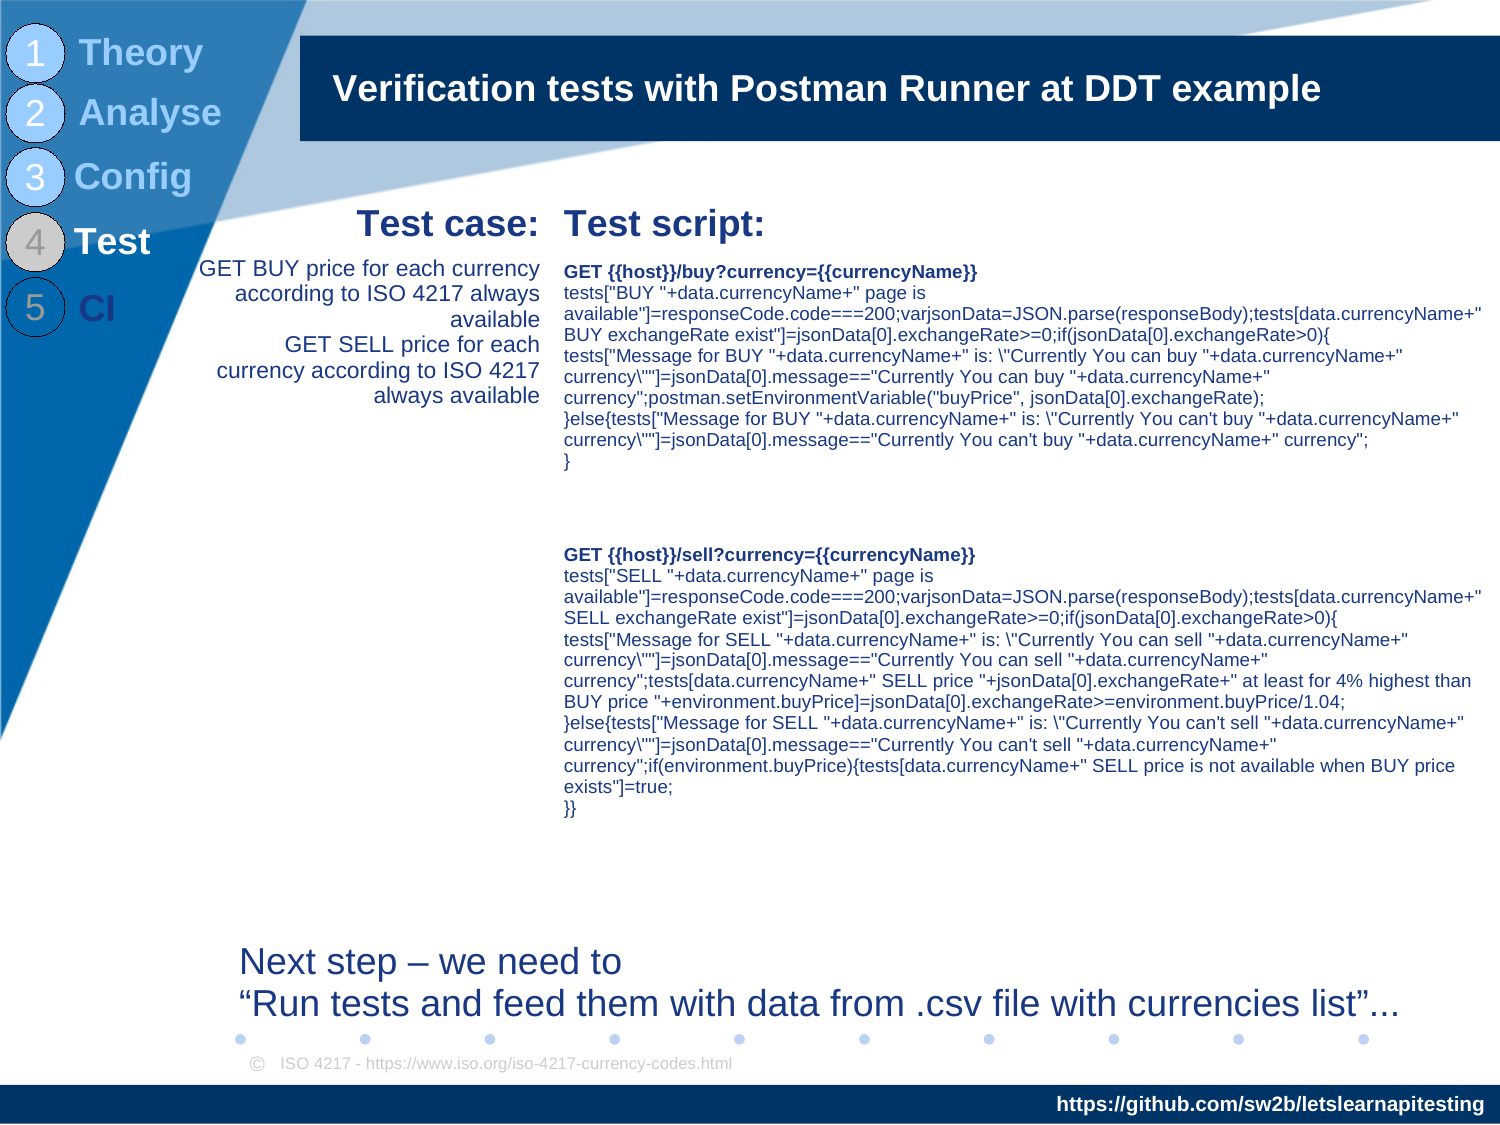

1
Theory
# Verification tests with Postman Runner at DDT example
2
Analyse
3
Config
Test case:
Test script:
4
Test
GET BUY price for each currency according to ISO 4217 always available
GET SELL price for each currency according to ISO 4217 always available
GET {{host}}/buy?currency={{currencyName}}
tests["BUY "+data.currencyName+" page is available"]=responseCode.code===200;varjsonData=JSON.parse(responseBody);tests[data.currencyName+" BUY exchangeRate exist"]=jsonData[0].exchangeRate>=0;if(jsonData[0].exchangeRate>0){
tests["Message for BUY "+data.currencyName+" is: \"Currently You can buy "+data.currencyName+" currency\""]=jsonData[0].message=="Currently You can buy "+data.currencyName+" currency";postman.setEnvironmentVariable("buyPrice", jsonData[0].exchangeRate);
}else{tests["Message for BUY "+data.currencyName+" is: \"Currently You can't buy "+data.currencyName+" currency\""]=jsonData[0].message=="Currently You can't buy "+data.currencyName+" currency";
}
5
CI
GET {{host}}/sell?currency={{currencyName}}
tests["SELL "+data.currencyName+" page is available"]=responseCode.code===200;varjsonData=JSON.parse(responseBody);tests[data.currencyName+" SELL exchangeRate exist"]=jsonData[0].exchangeRate>=0;if(jsonData[0].exchangeRate>0){
tests["Message for SELL "+data.currencyName+" is: \"Currently You can sell "+data.currencyName+" currency\""]=jsonData[0].message=="Currently You can sell "+data.currencyName+" currency";tests[data.currencyName+" SELL price "+jsonData[0].exchangeRate+" at least for 4% highest than BUY price "+environment.buyPrice]=jsonData[0].exchangeRate>=environment.buyPrice/1.04;
}else{tests["Message for SELL "+data.currencyName+" is: \"Currently You can't sell "+data.currencyName+" currency\""]=jsonData[0].message=="Currently You can't sell "+data.currencyName+" currency";if(environment.buyPrice){tests[data.currencyName+" SELL price is not available when BUY price exists"]=true;
}}
Next step – we need to
“Run tests and feed them with data from .csv file with currencies list”...
©
ISO 4217 - https://www.iso.org/iso-4217-currency-codes.html